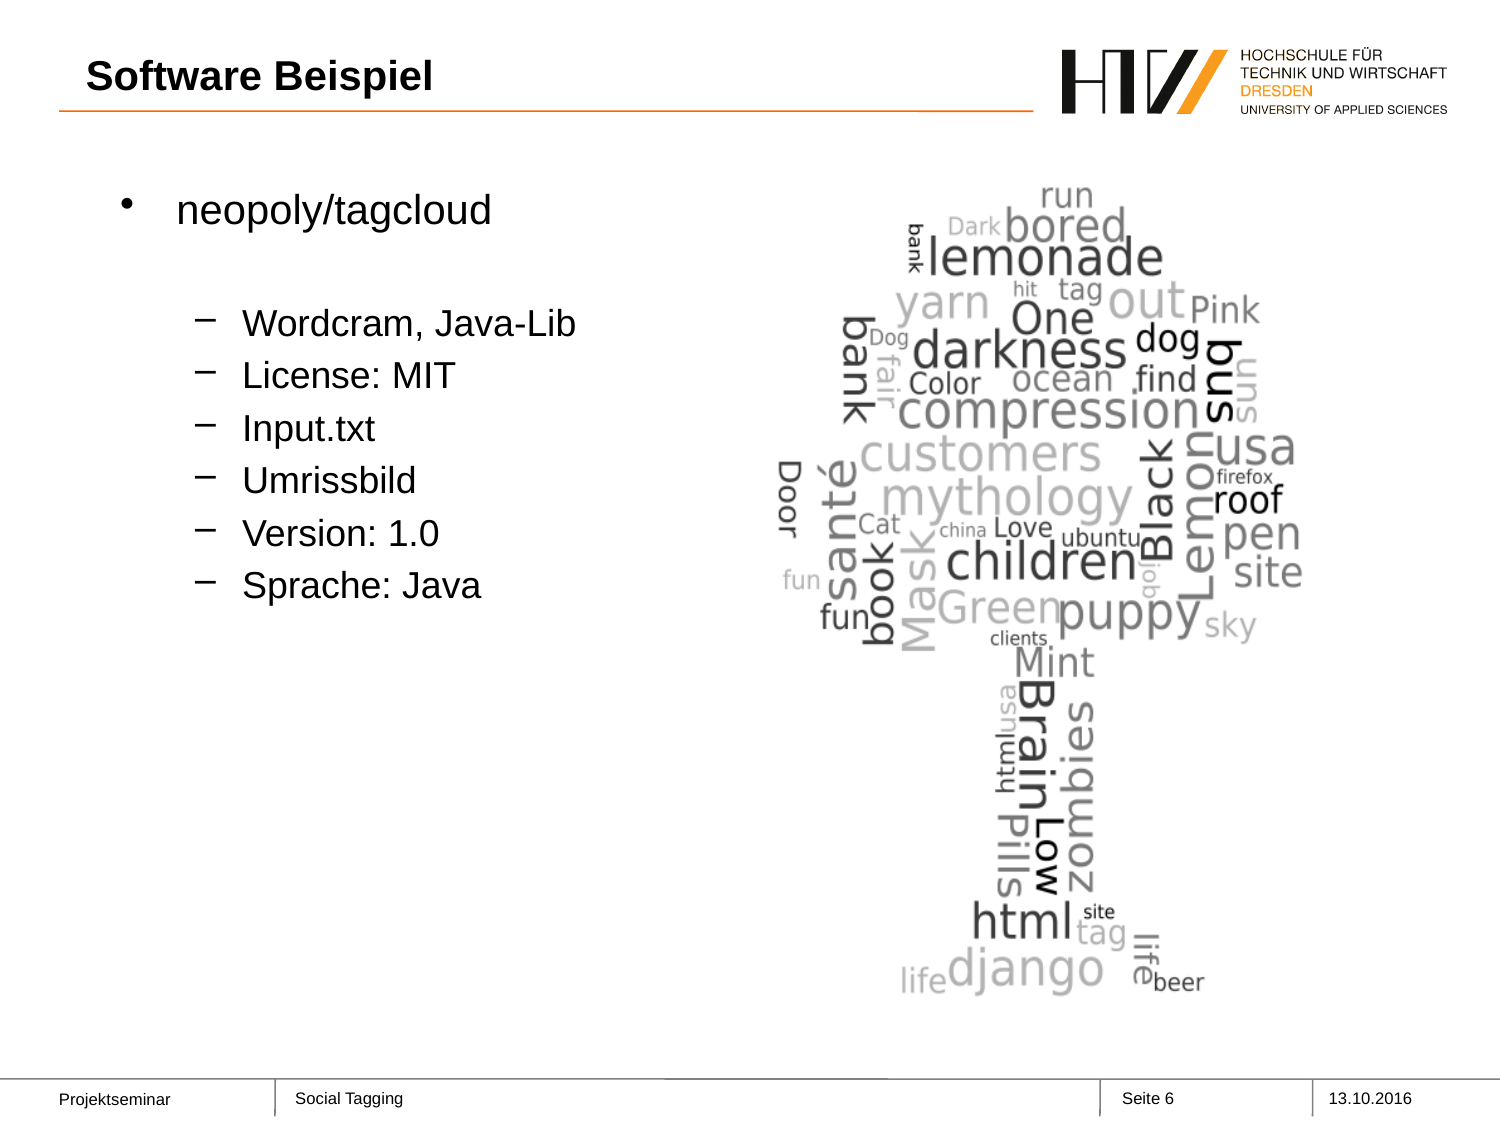

Software Beispiel
# neopoly/tagcloud
Wordcram, Java-Lib
License: MIT
Input.txt
Umrissbild
Version: 1.0
Sprache: Java